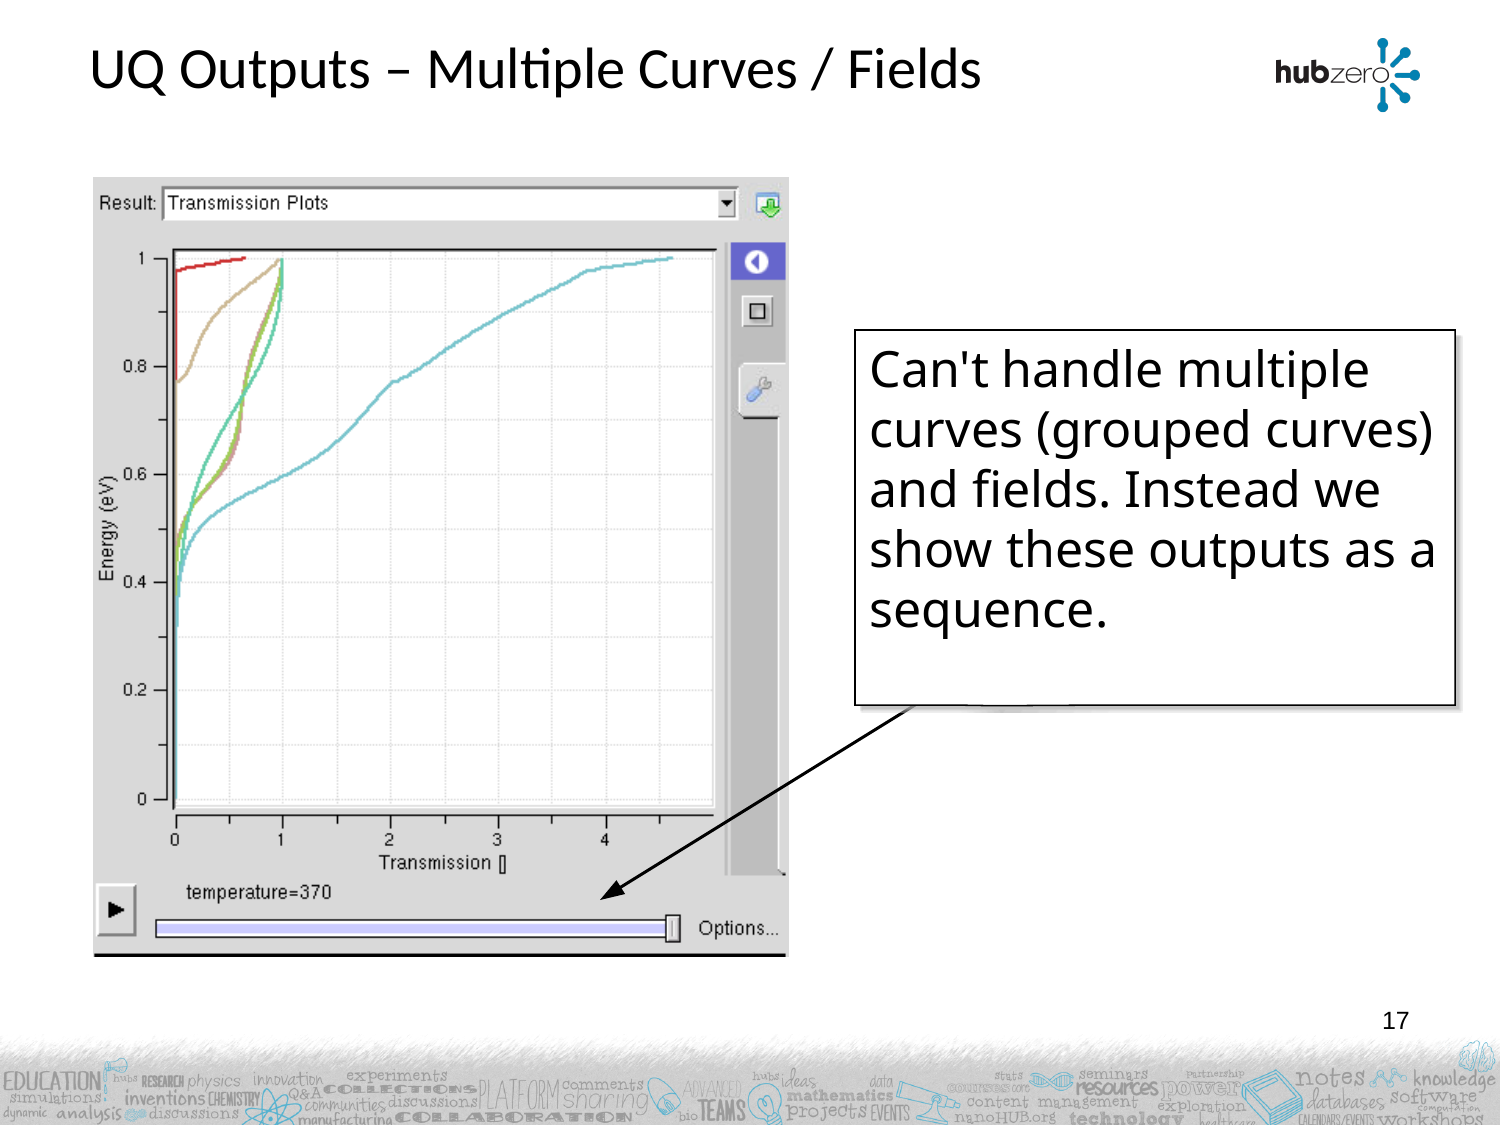

UQ Outputs – Multiple Curves / Fields
Can't handle multiple curves (grouped curves) and fields. Instead we show these outputs as a sequence.